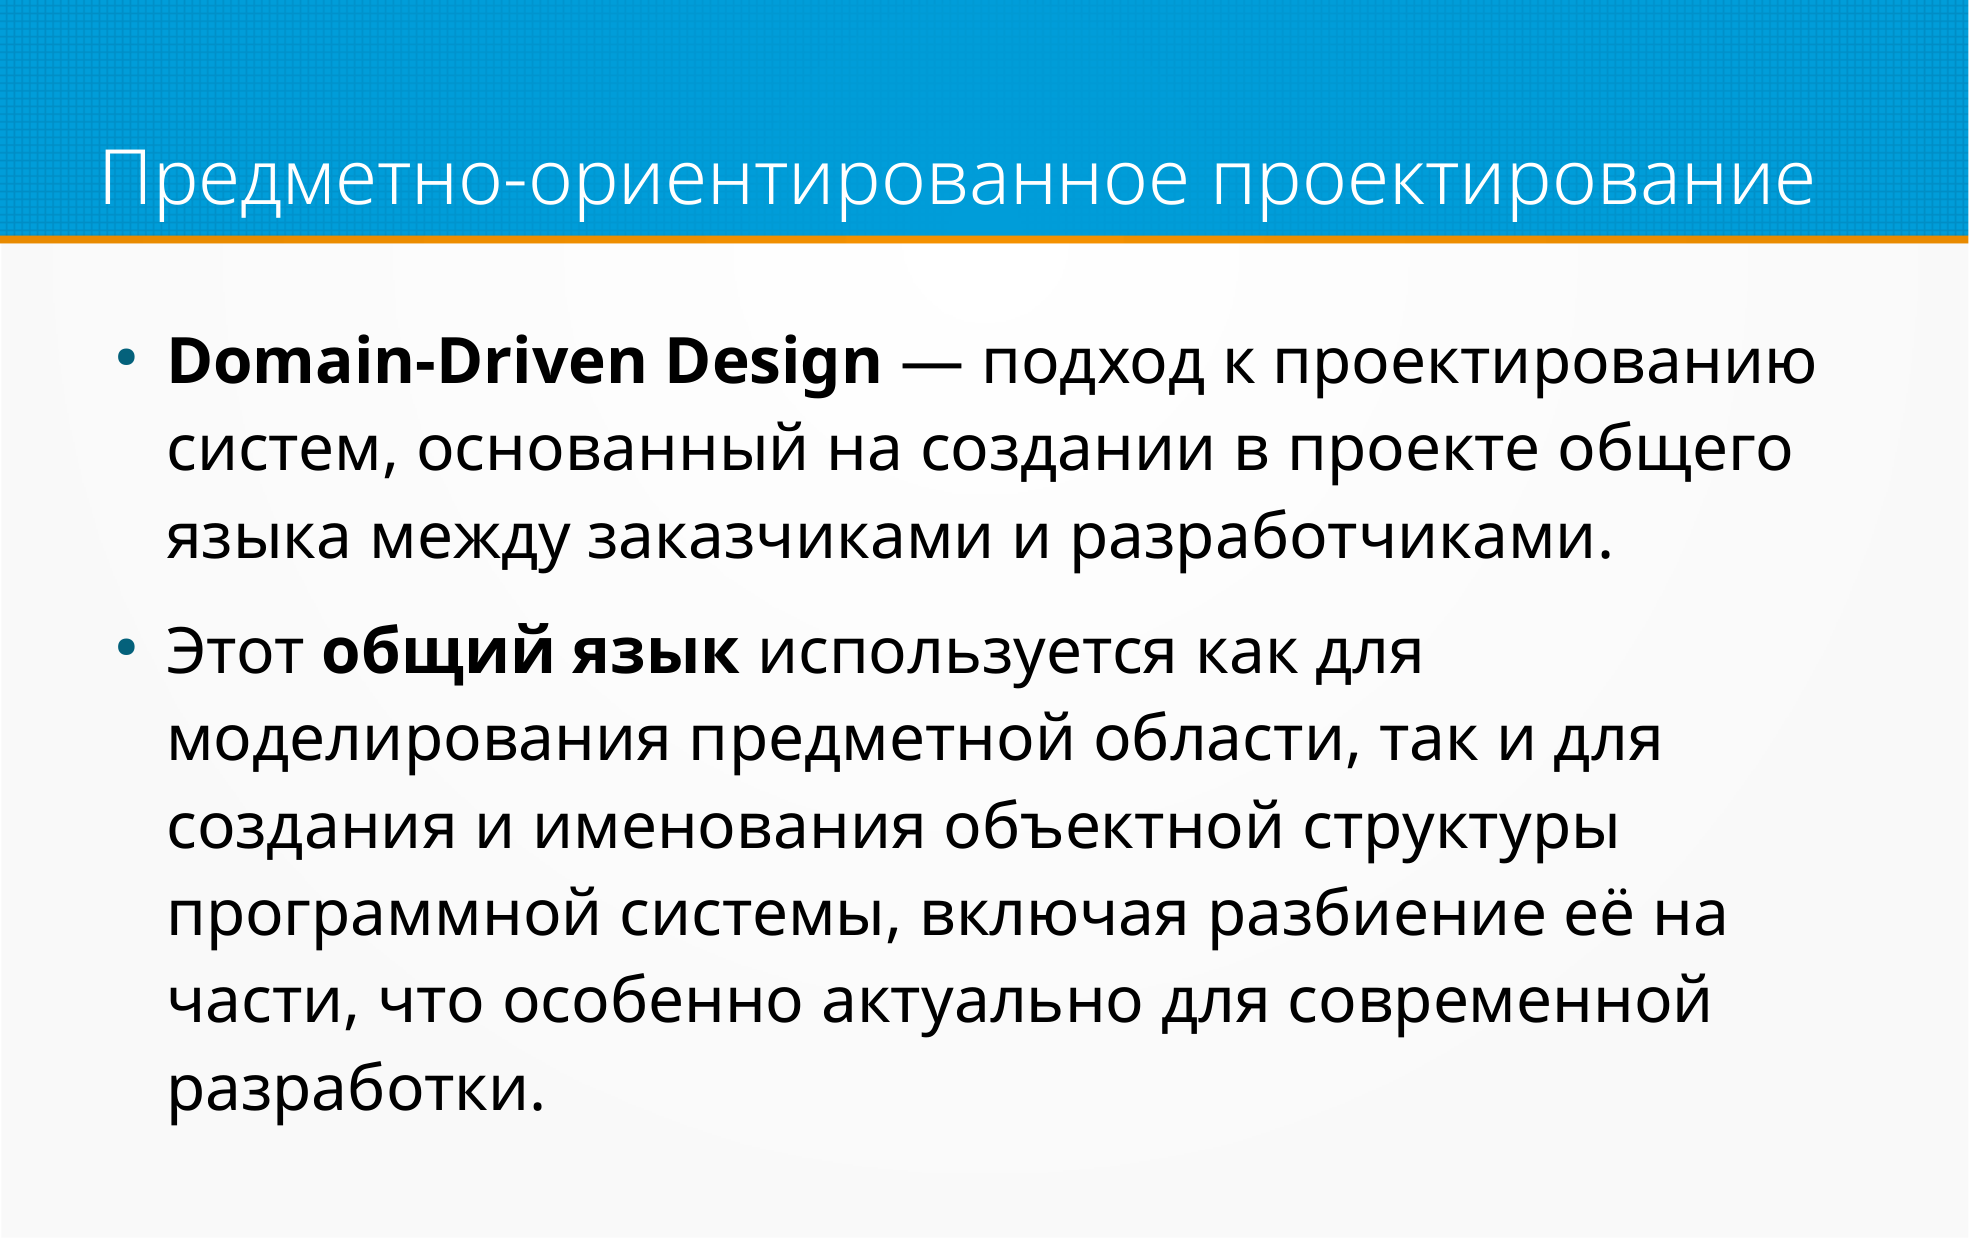

# Предметно-ориентированное проектирование
Domain-Driven Design — подход к проектированию систем, основанный на создании в проекте общего языка между заказчиками и разработчиками.
Этот общий язык используется как для моделирования предметной области, так и для создания и именования объектной структуры программной системы, включая разбиение её на части, что особенно актуально для современной разработки.